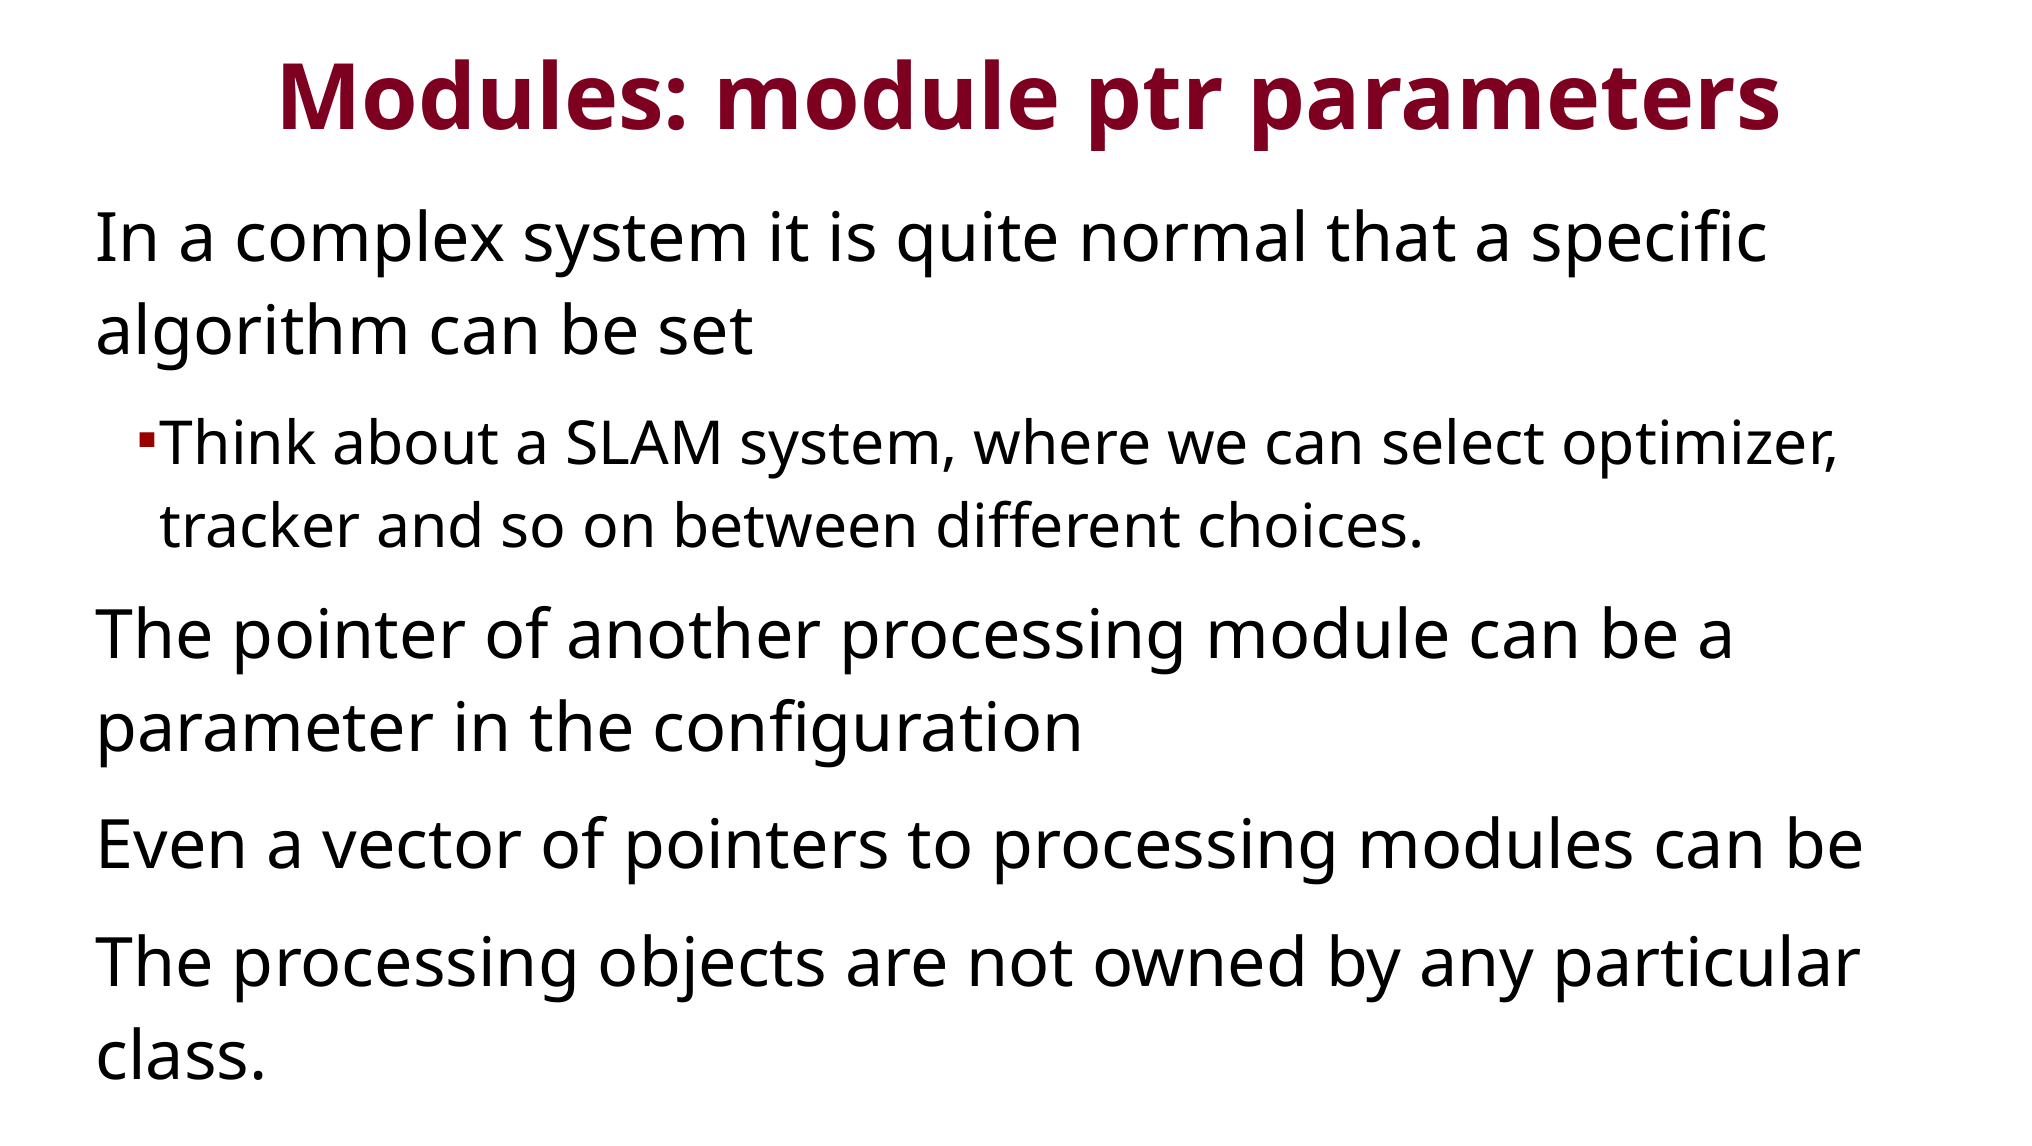

# Modules: module ptr parameters
In a complex system it is quite normal that a specific algorithm can be set
Think about a SLAM system, where we can select optimizer, tracker and so on between different choices.
The pointer of another processing module can be a parameter in the configuration
Even a vector of pointers to processing modules can be
The processing objects are not owned by any particular class.